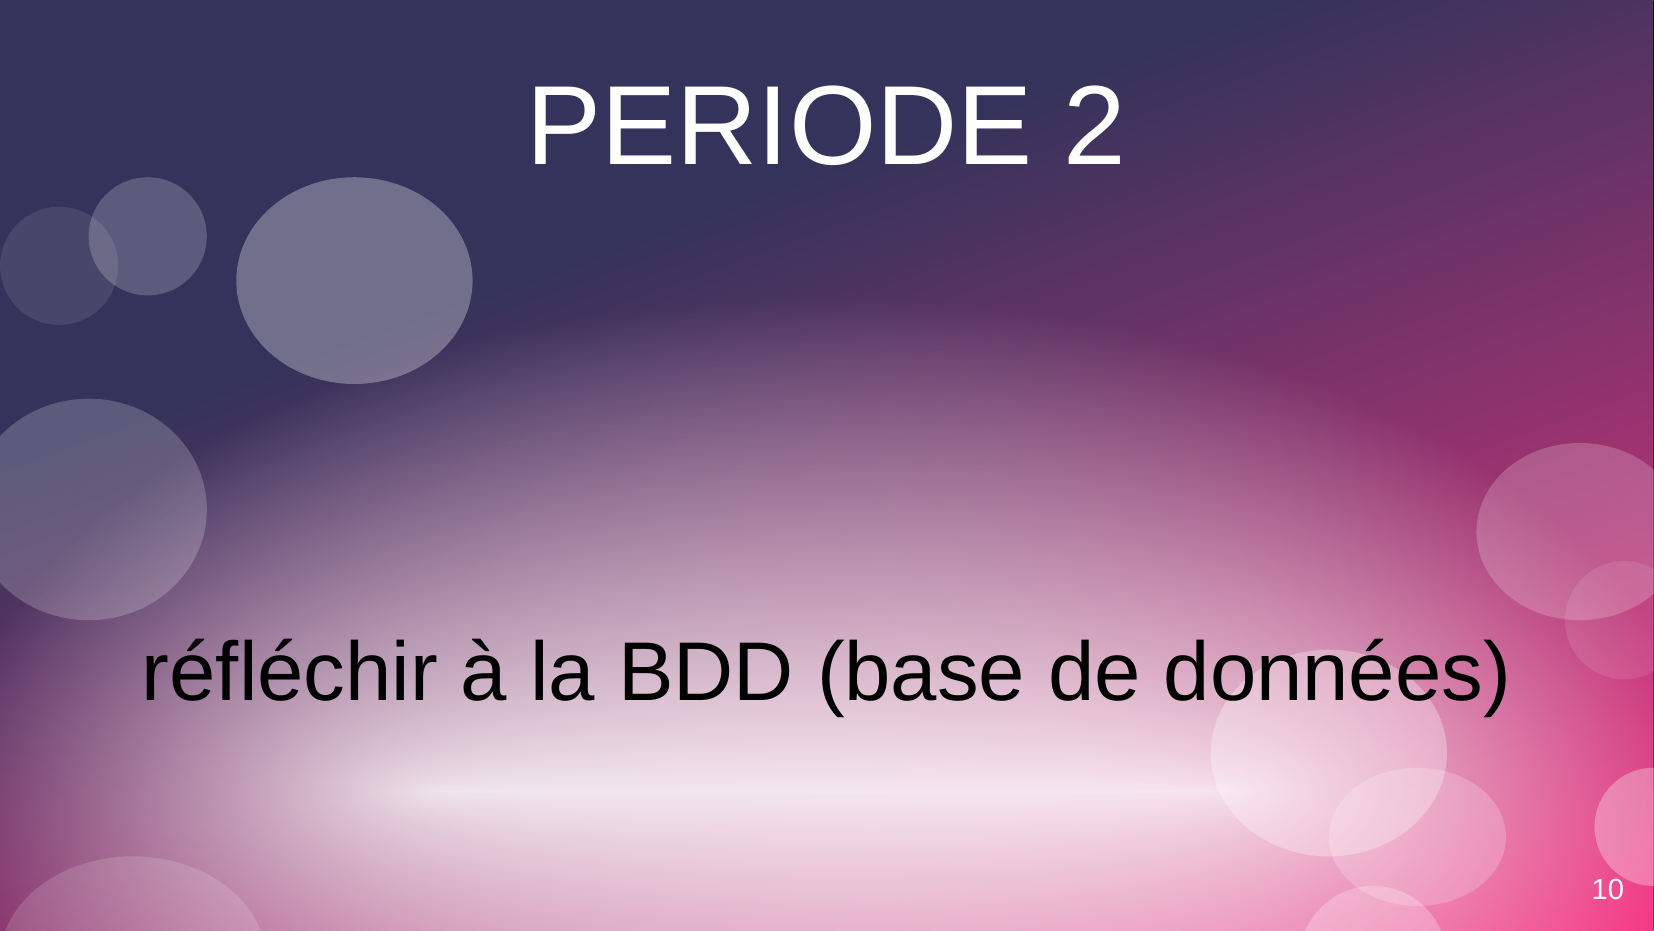

# PERIODE 2
réfléchir à la BDD (base de données)